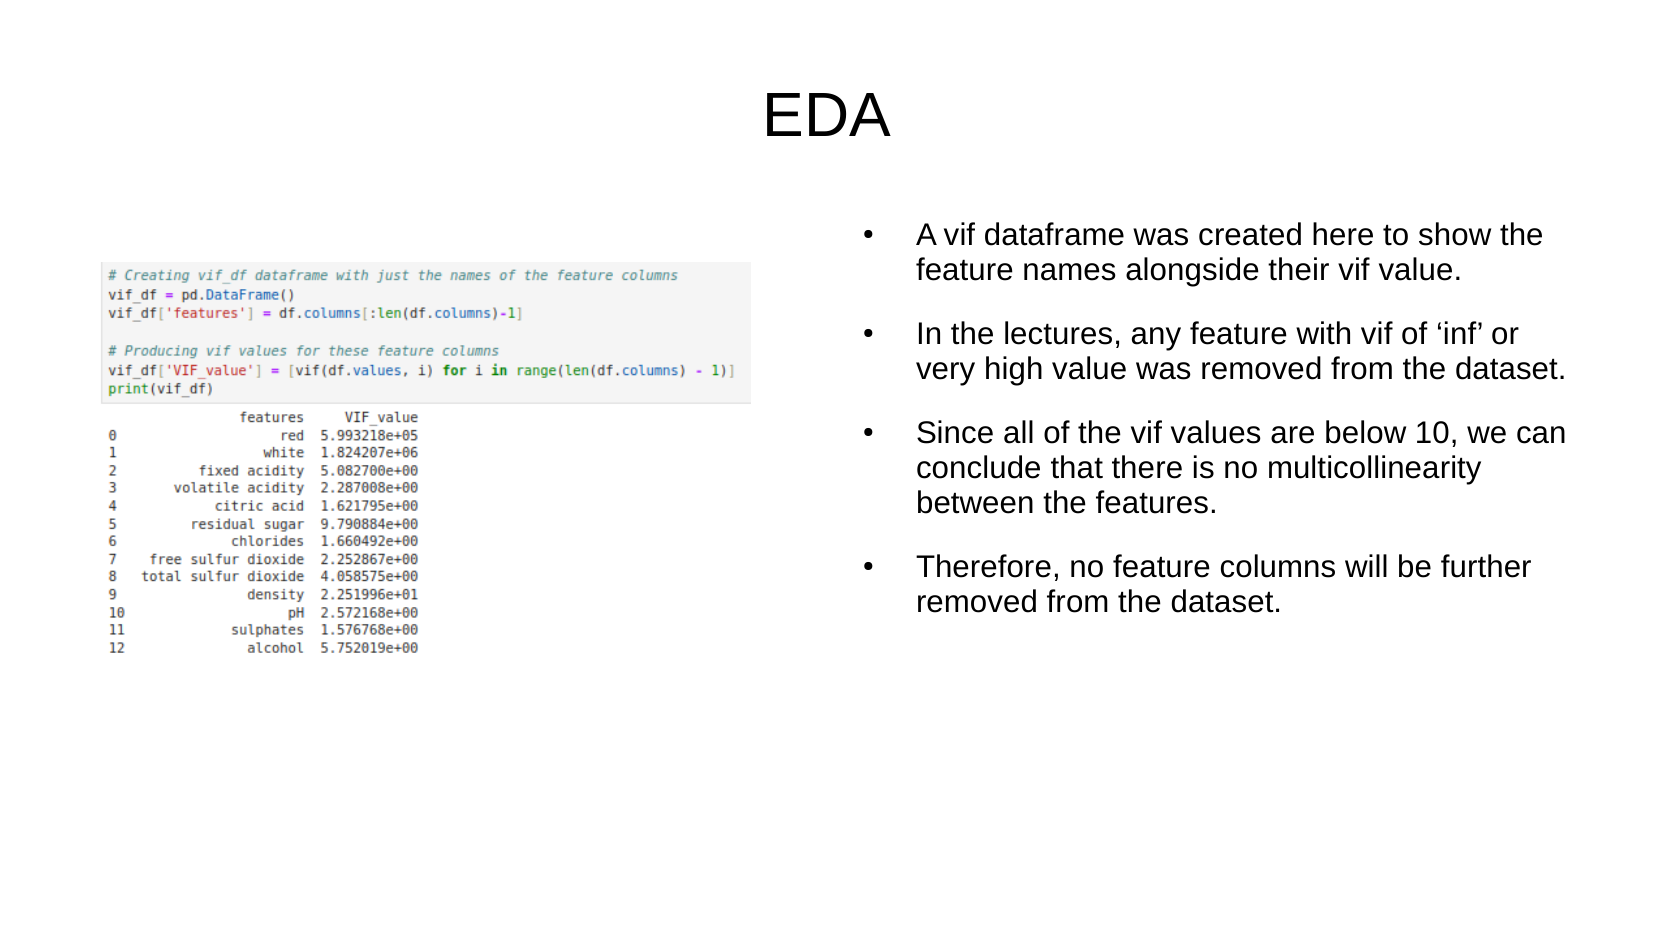

# EDA
A vif dataframe was created here to show the feature names alongside their vif value.
In the lectures, any feature with vif of ‘inf’ or very high value was removed from the dataset.
Since all of the vif values are below 10, we can conclude that there is no multicollinearity between the features.
Therefore, no feature columns will be further removed from the dataset.